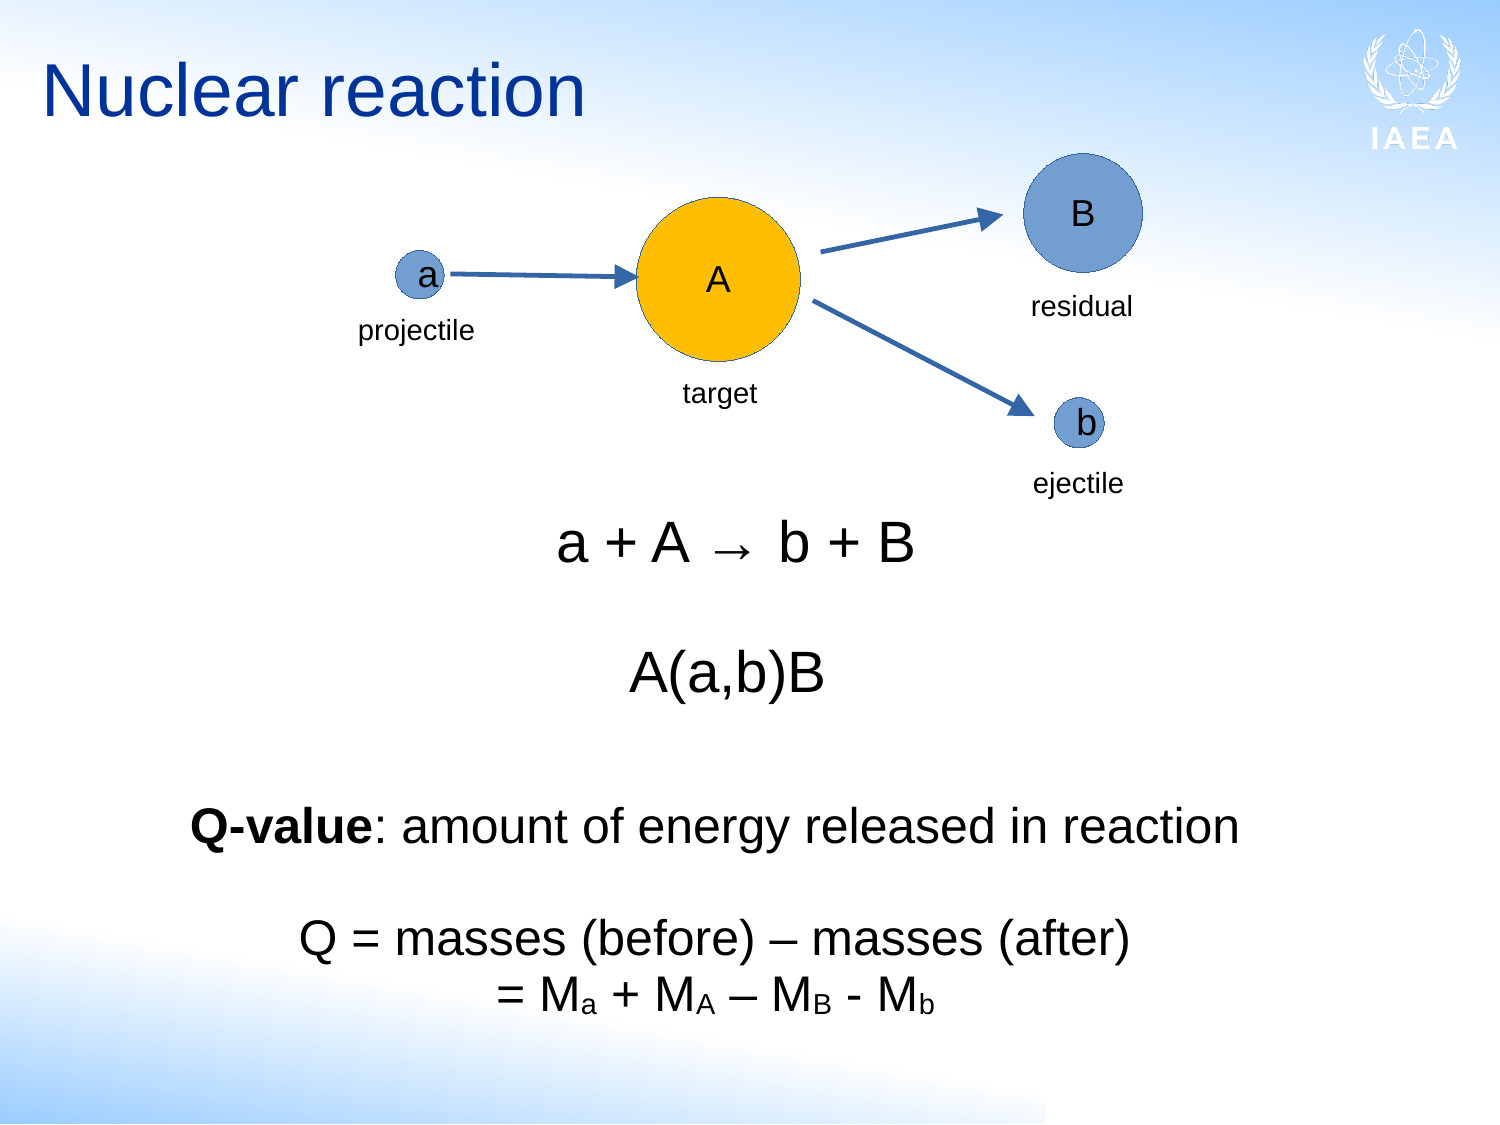

# Nuclear reaction
B
A
a
residual
projectile
target
b
ejectile
a + A → b + B
A(a,b)B
Q-value: amount of energy released in reaction
Q = masses (before) – masses (after)
= Ma + MA – MB - Mb